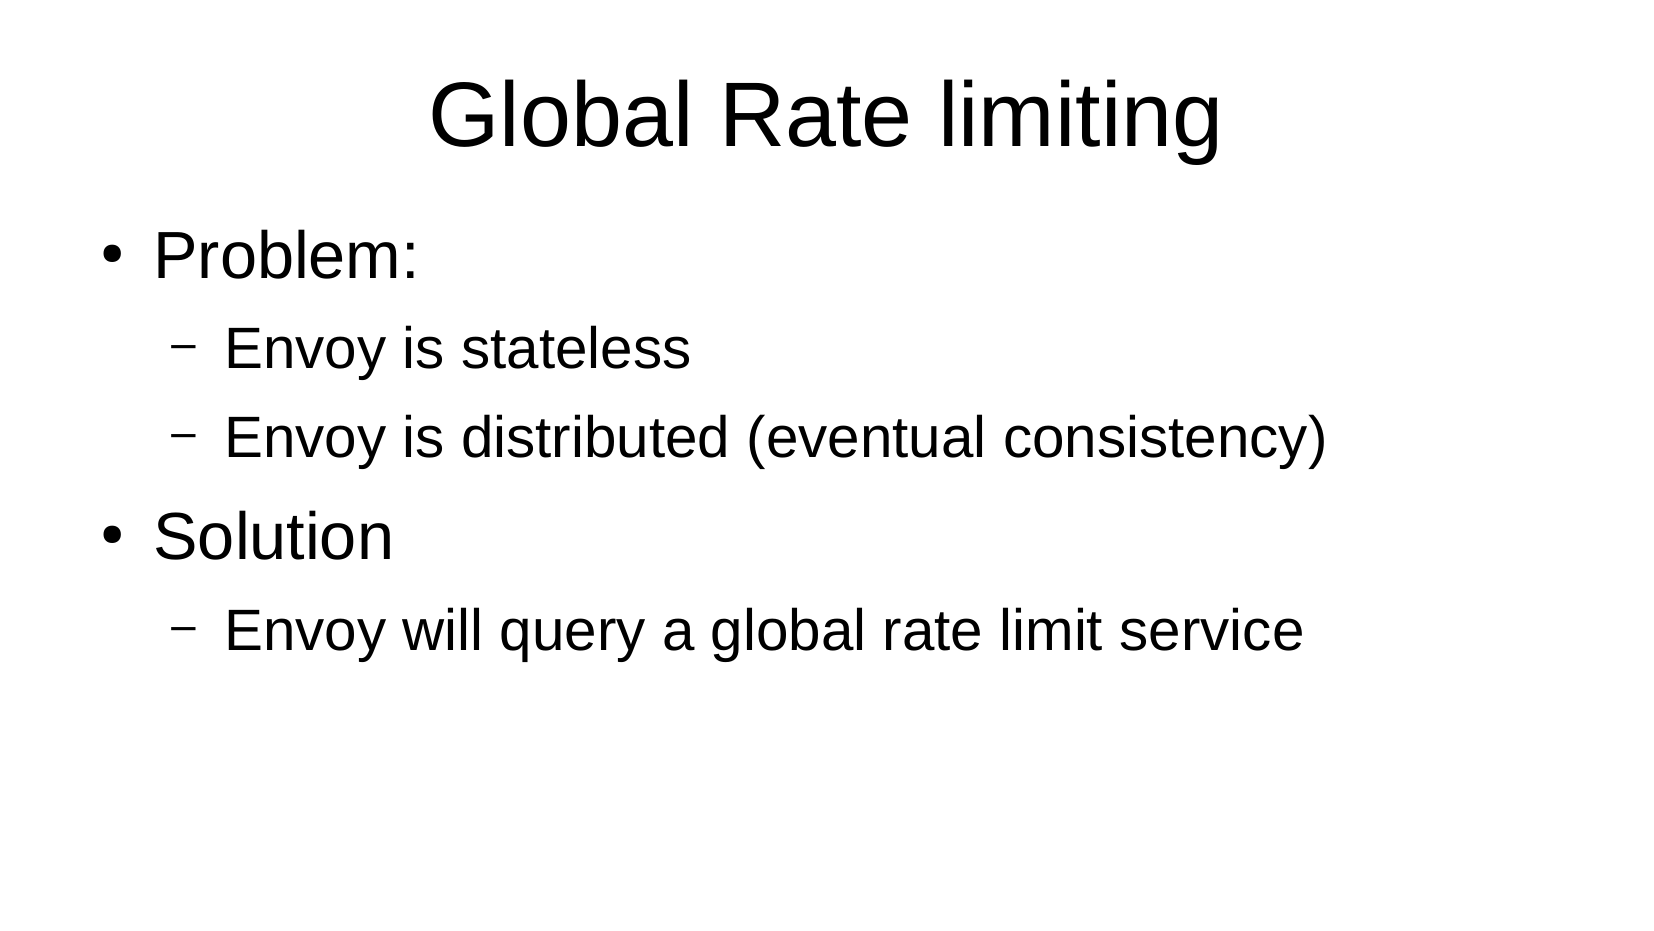

# Global Rate limiting
Problem:
Envoy is stateless
Envoy is distributed (eventual consistency)
Solution
Envoy will query a global rate limit service